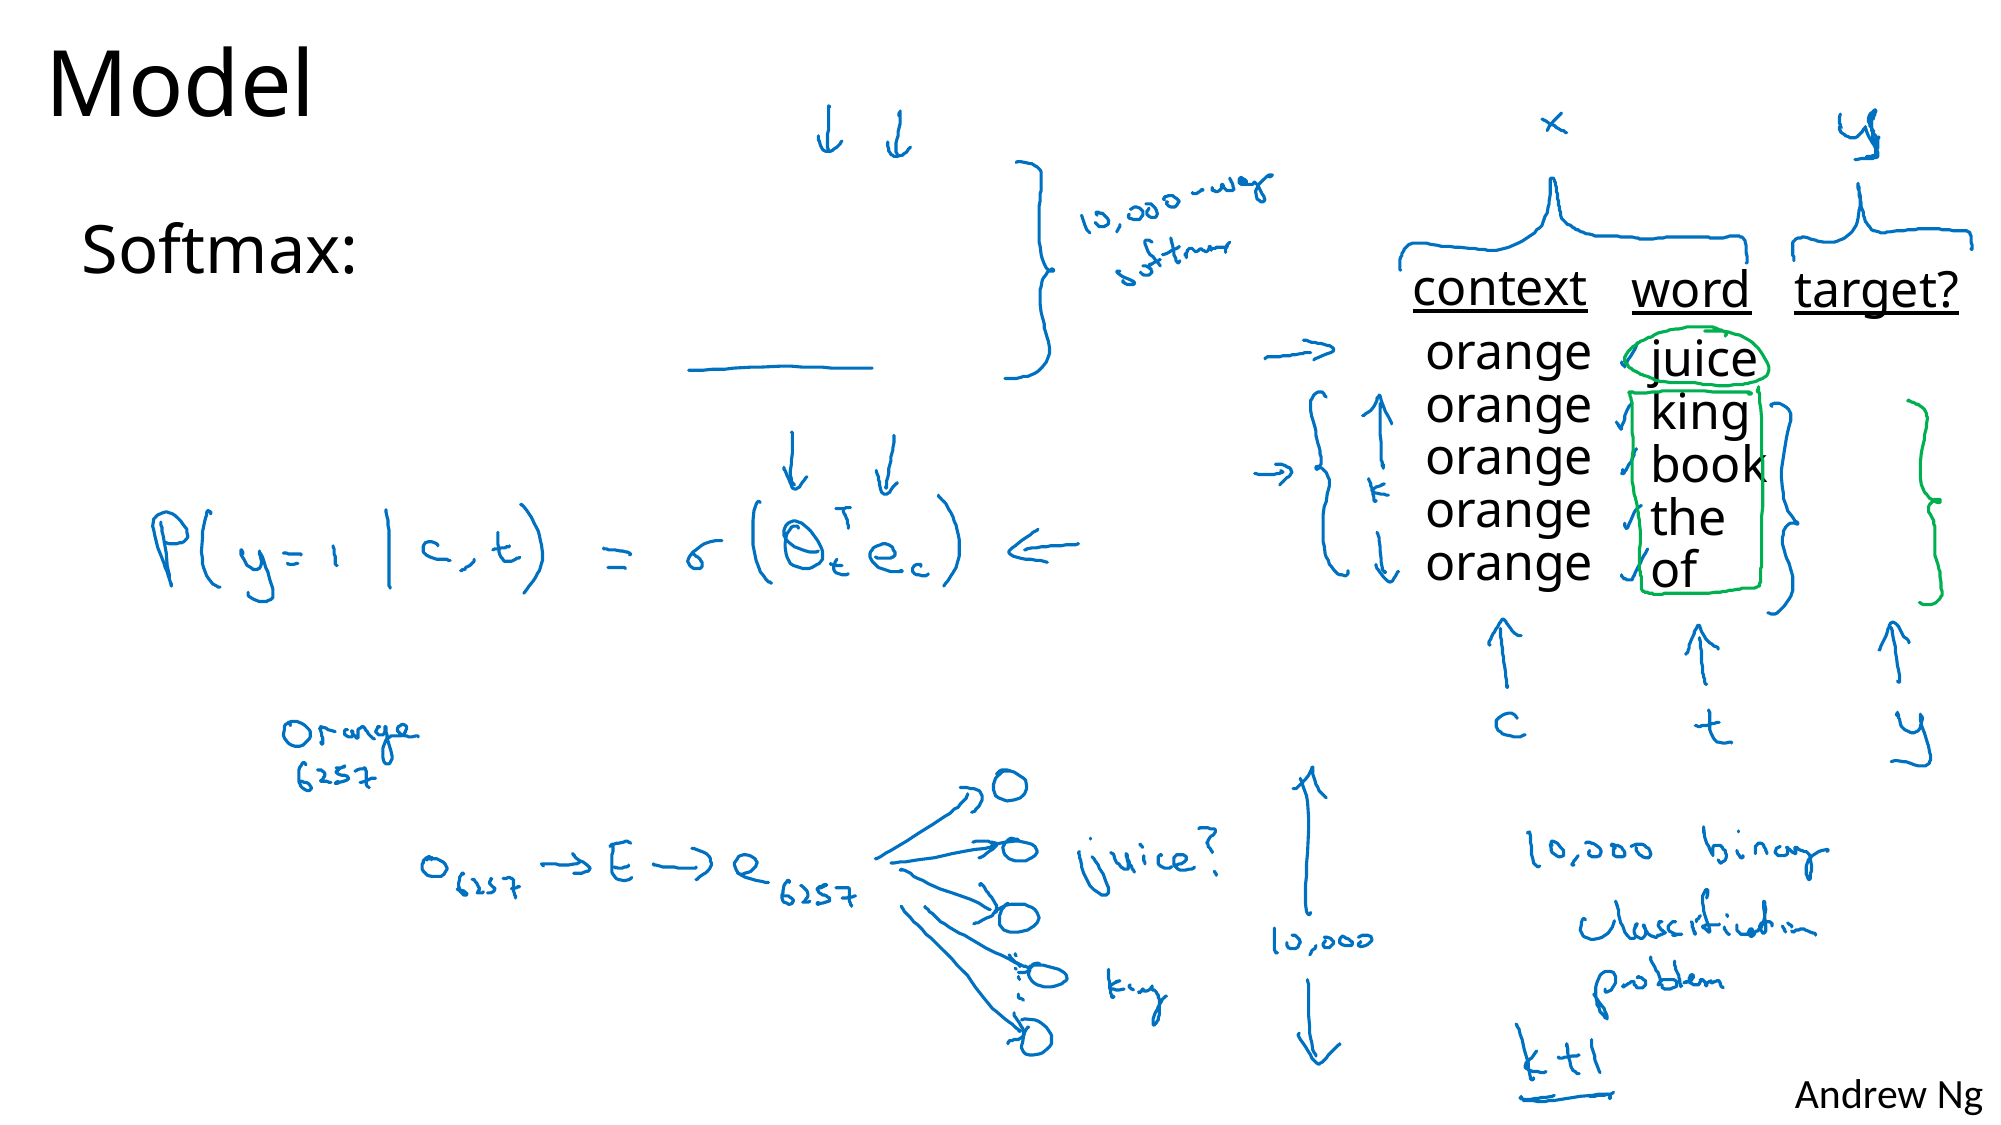

# Model
Softmax:
context
word
target?
orange
juice
orange
king
orange
book
orange
the
orange
of